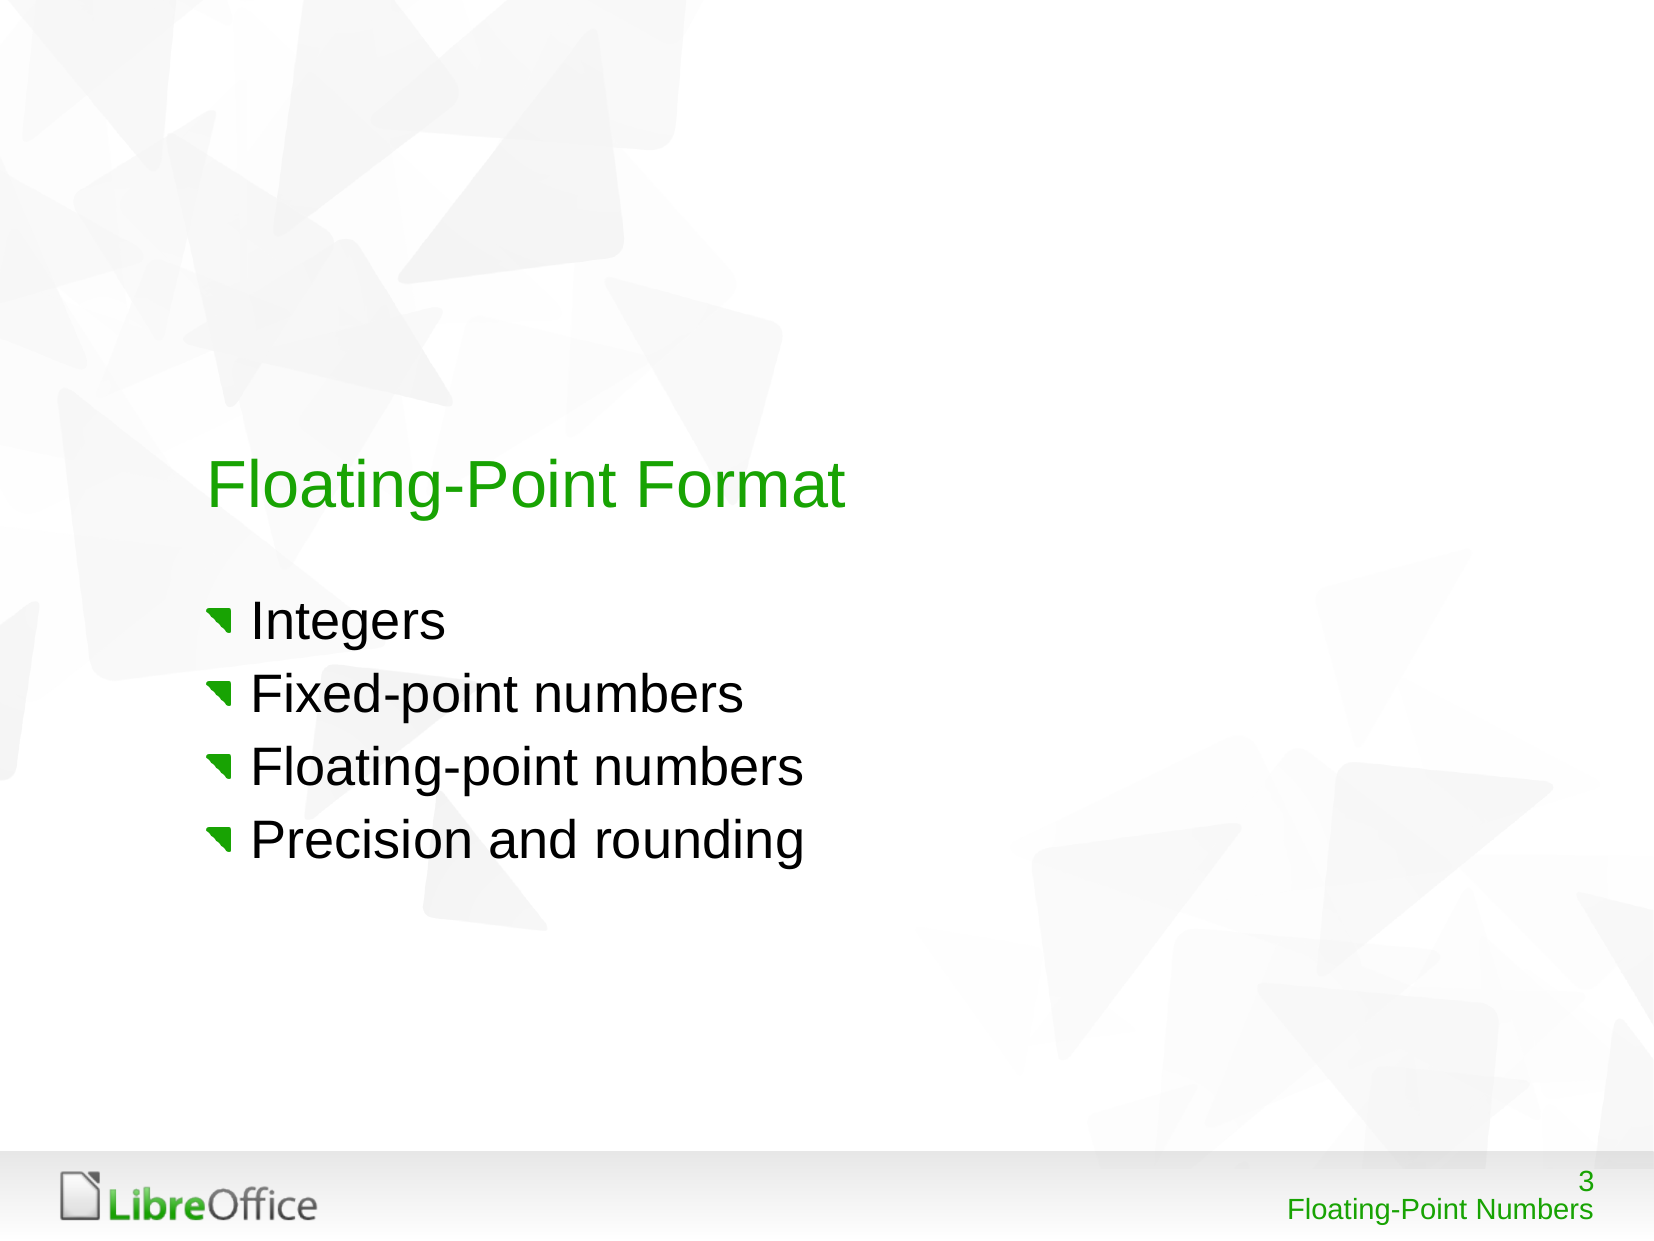

# Floating-Point Format
Integers
Fixed-point numbers
Floating-point numbers
Precision and rounding
3
Floating-Point Numbers